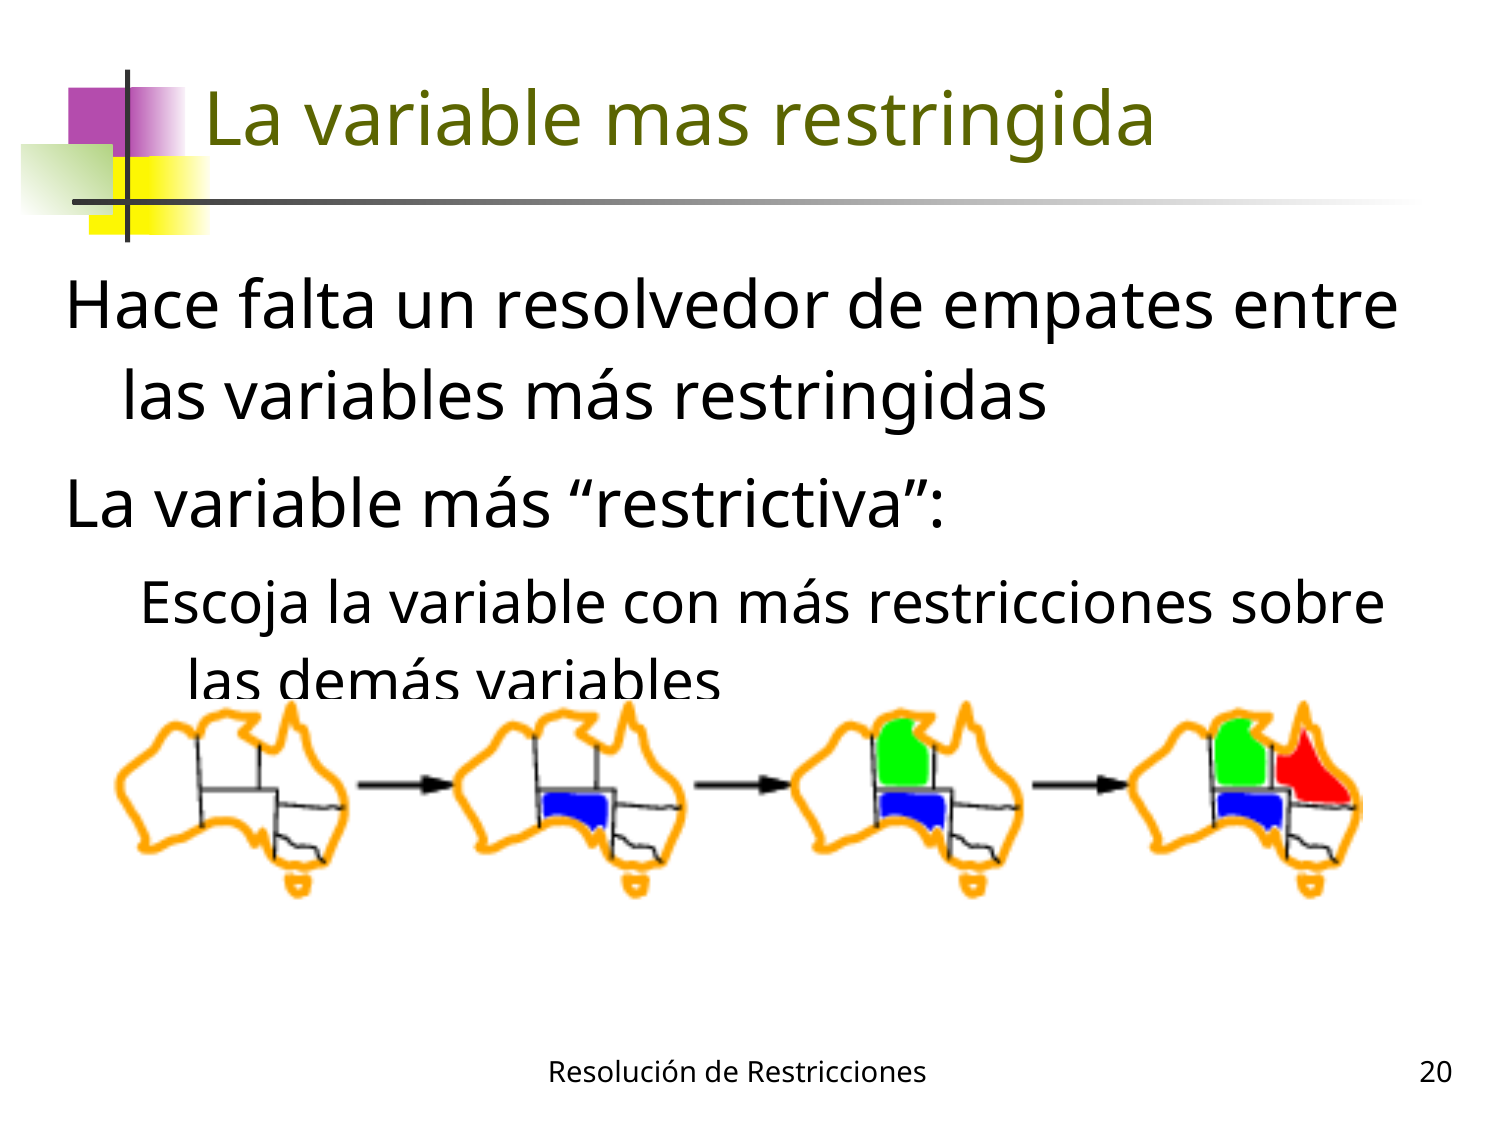

# La variable mas restringida
Hace falta un resolvedor de empates entre las variables más restringidas
La variable más “restrictiva”:
Escoja la variable con más restricciones sobre las demás variables
Resolución de Restricciones
20